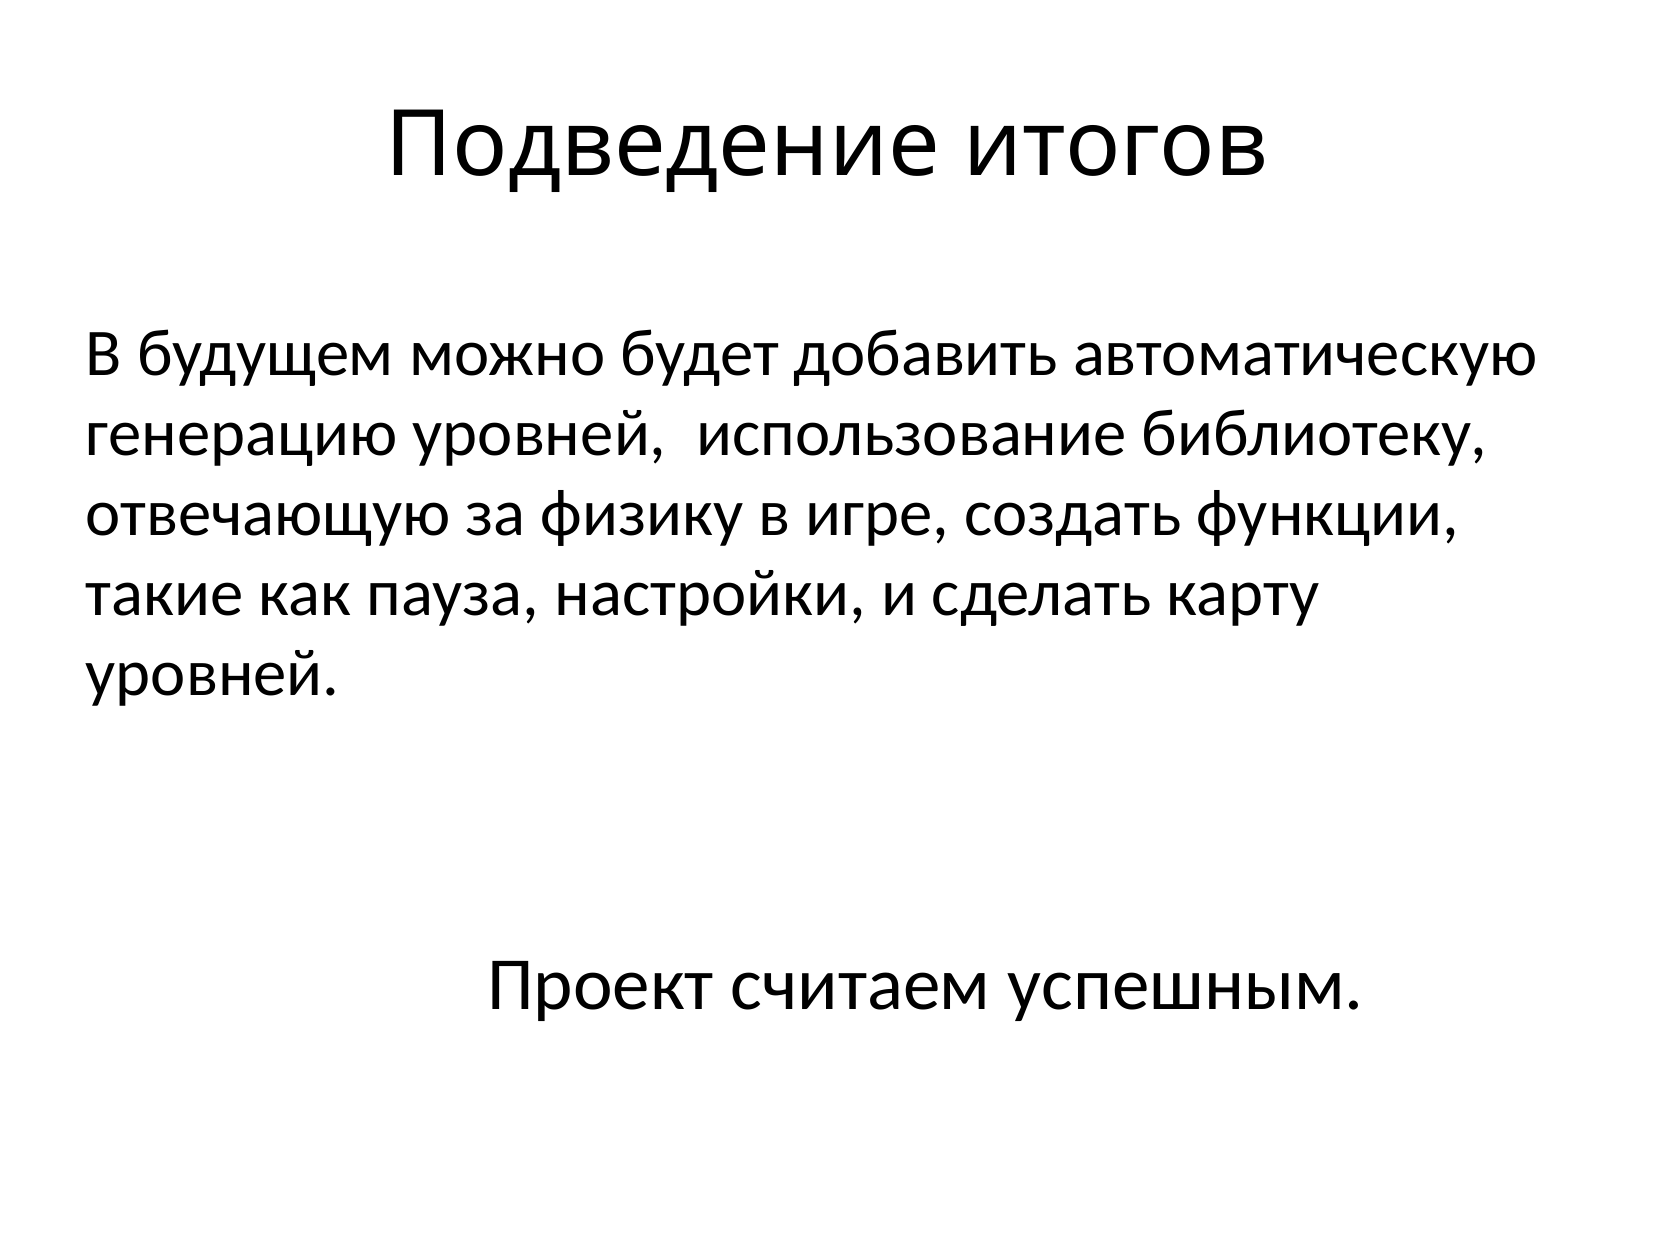

Подведение итогов
В будущем можно будет добавить автоматическую генерацию уровней, использование библиотеку, отвечающую за физику в игре, создать функции, такие как пауза, настройки, и сделать карту уровней.
Проект считаем успешным.